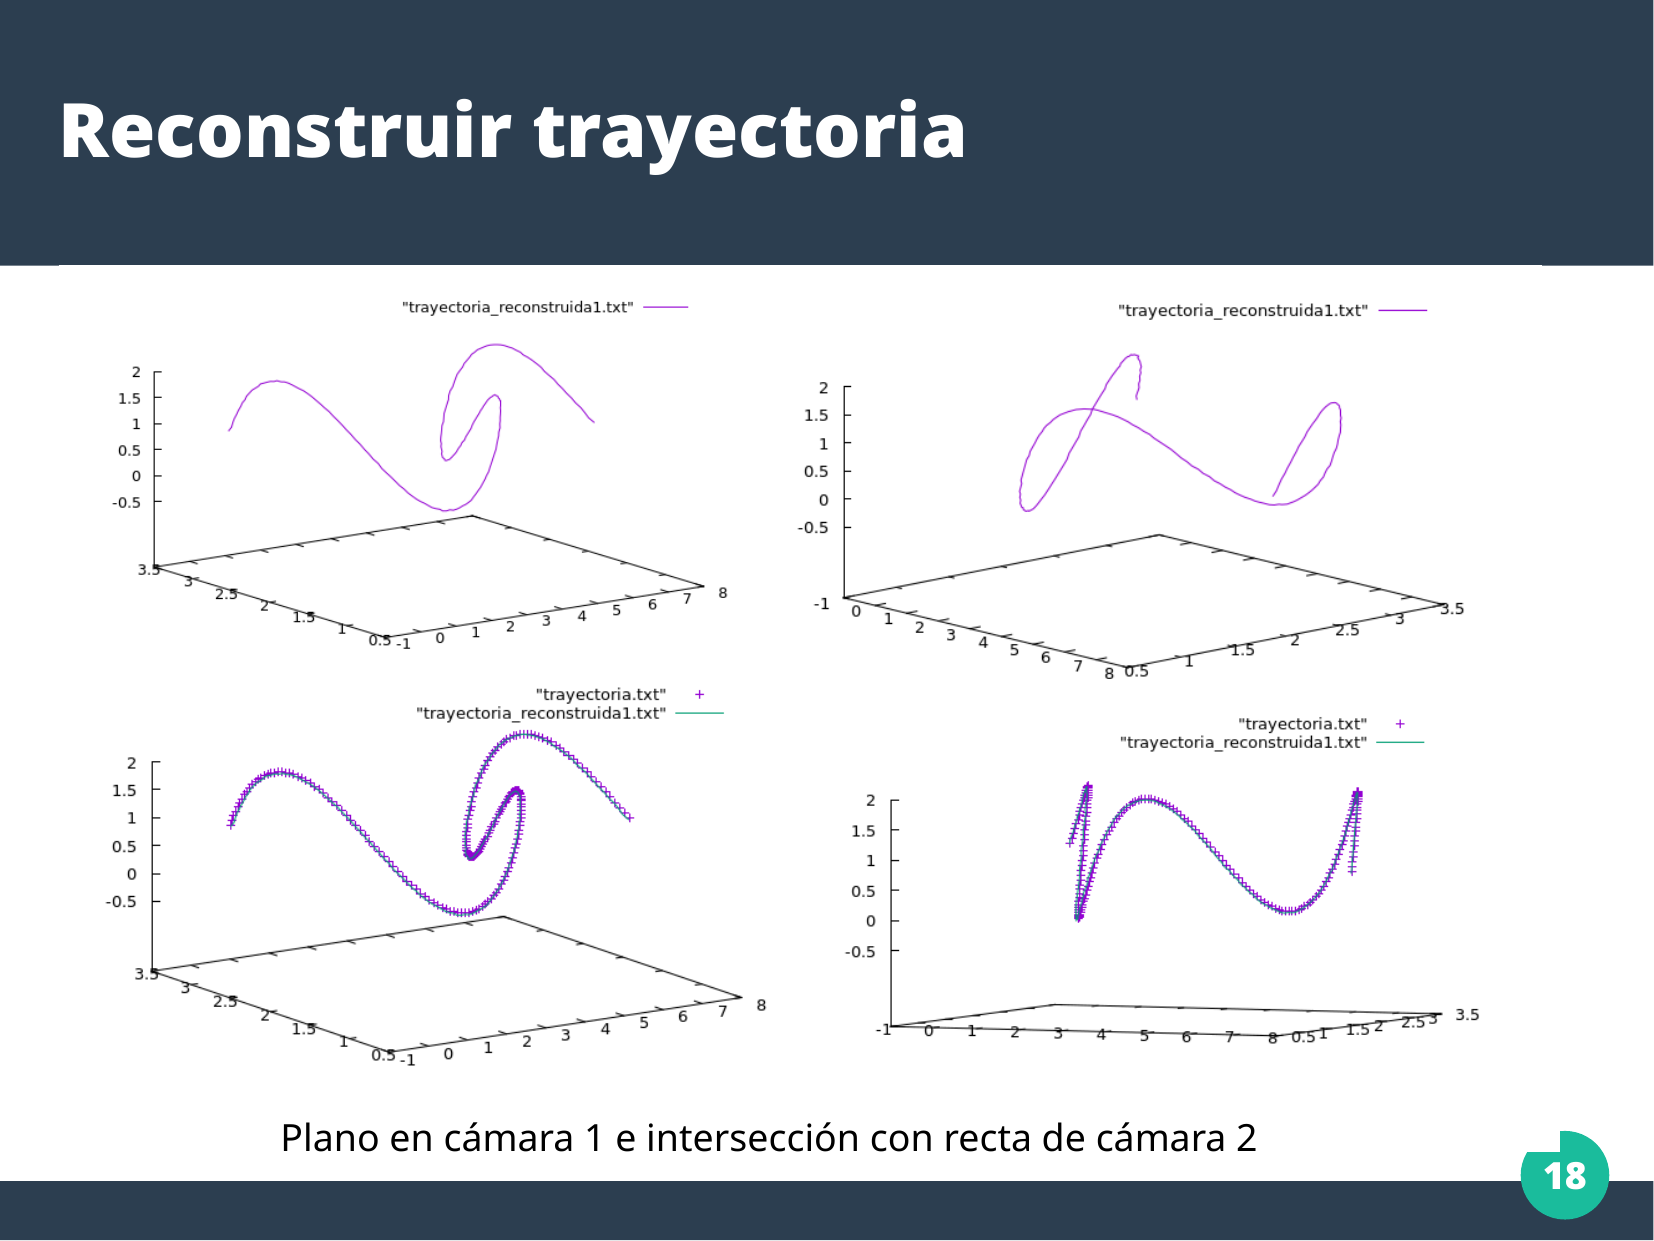

# Reconstruir trayectoria
Plano en cámara 1 e intersección con recta de cámara 2
18